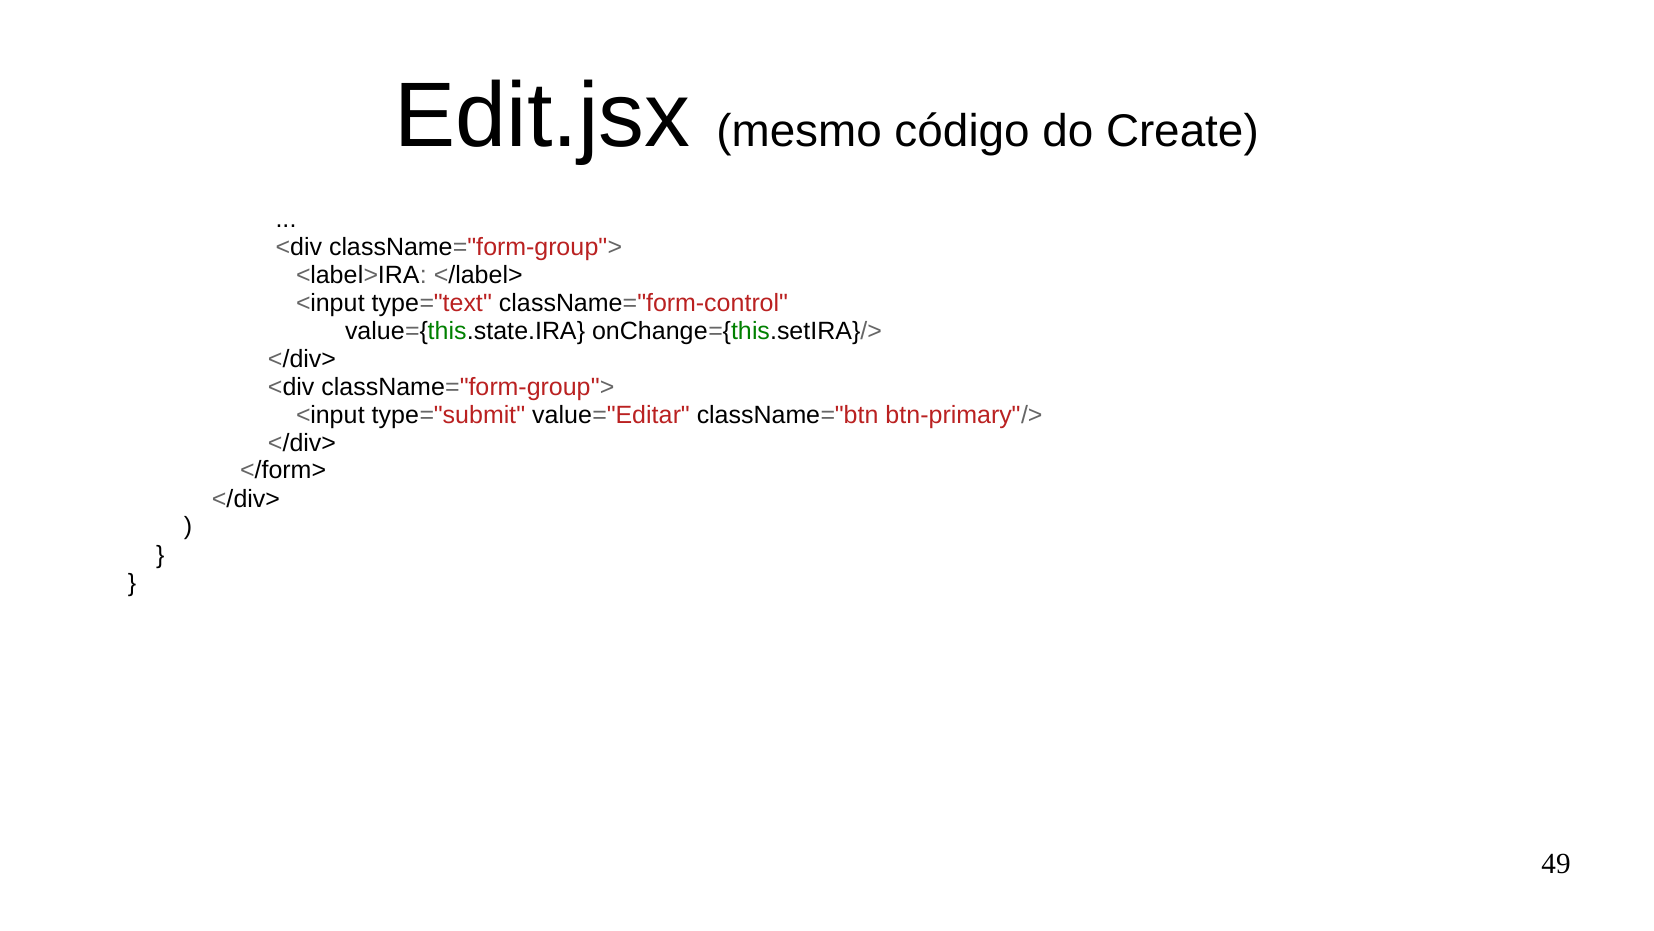

# Edit.jsx (mesmo código do Create)
		...
		<div className="form-group">
 <label>IRA: </label>
 <input type="text" className="form-control"
 value={this.state.IRA} onChange={this.setIRA}/>
 </div>
 <div className="form-group">
 <input type="submit" value="Editar" className="btn btn-primary"/>
 </div>
 </form>
 </div>
 )
 }
}
49